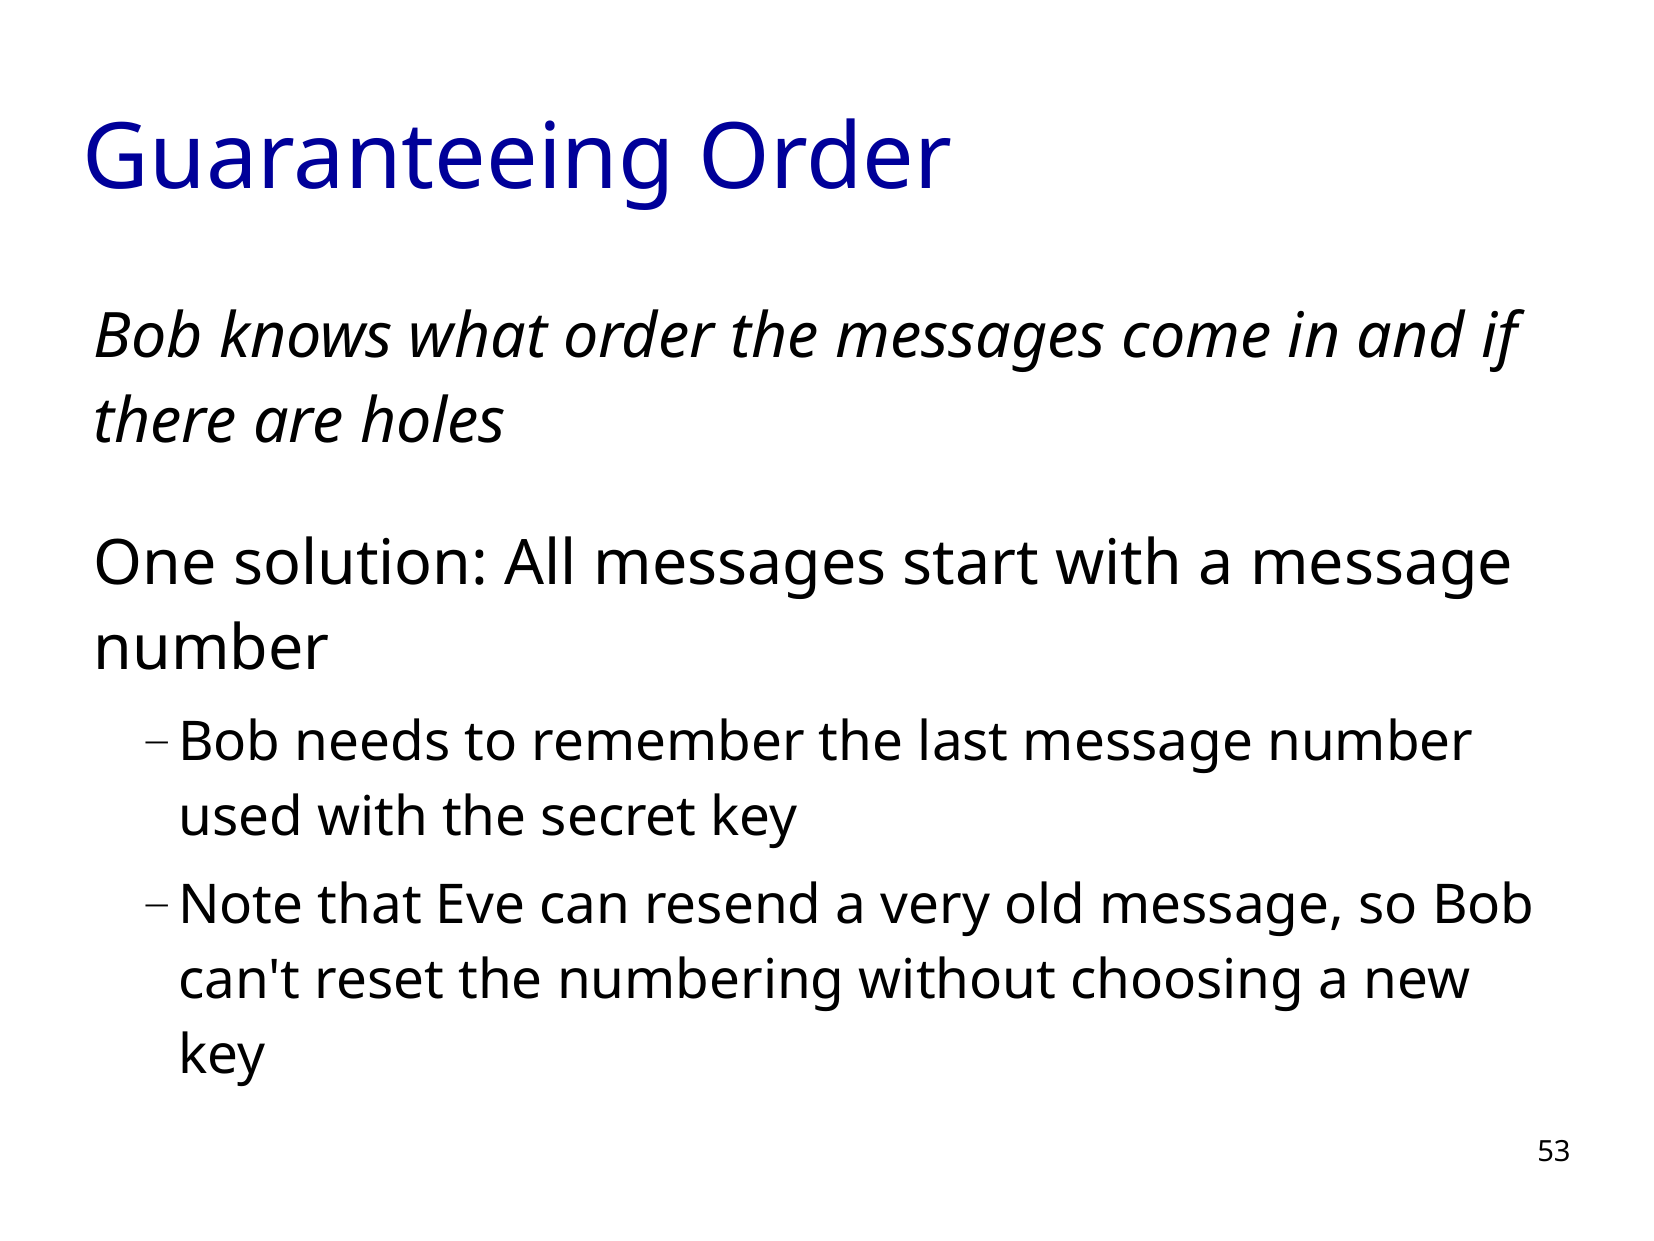

# Guaranteeing Order
Bob knows what order the messages come in and if there are holes
One solution: All messages start with a message number
Bob needs to remember the last message number used with the secret key
Note that Eve can resend a very old message, so Bob can't reset the numbering without choosing a new key
53